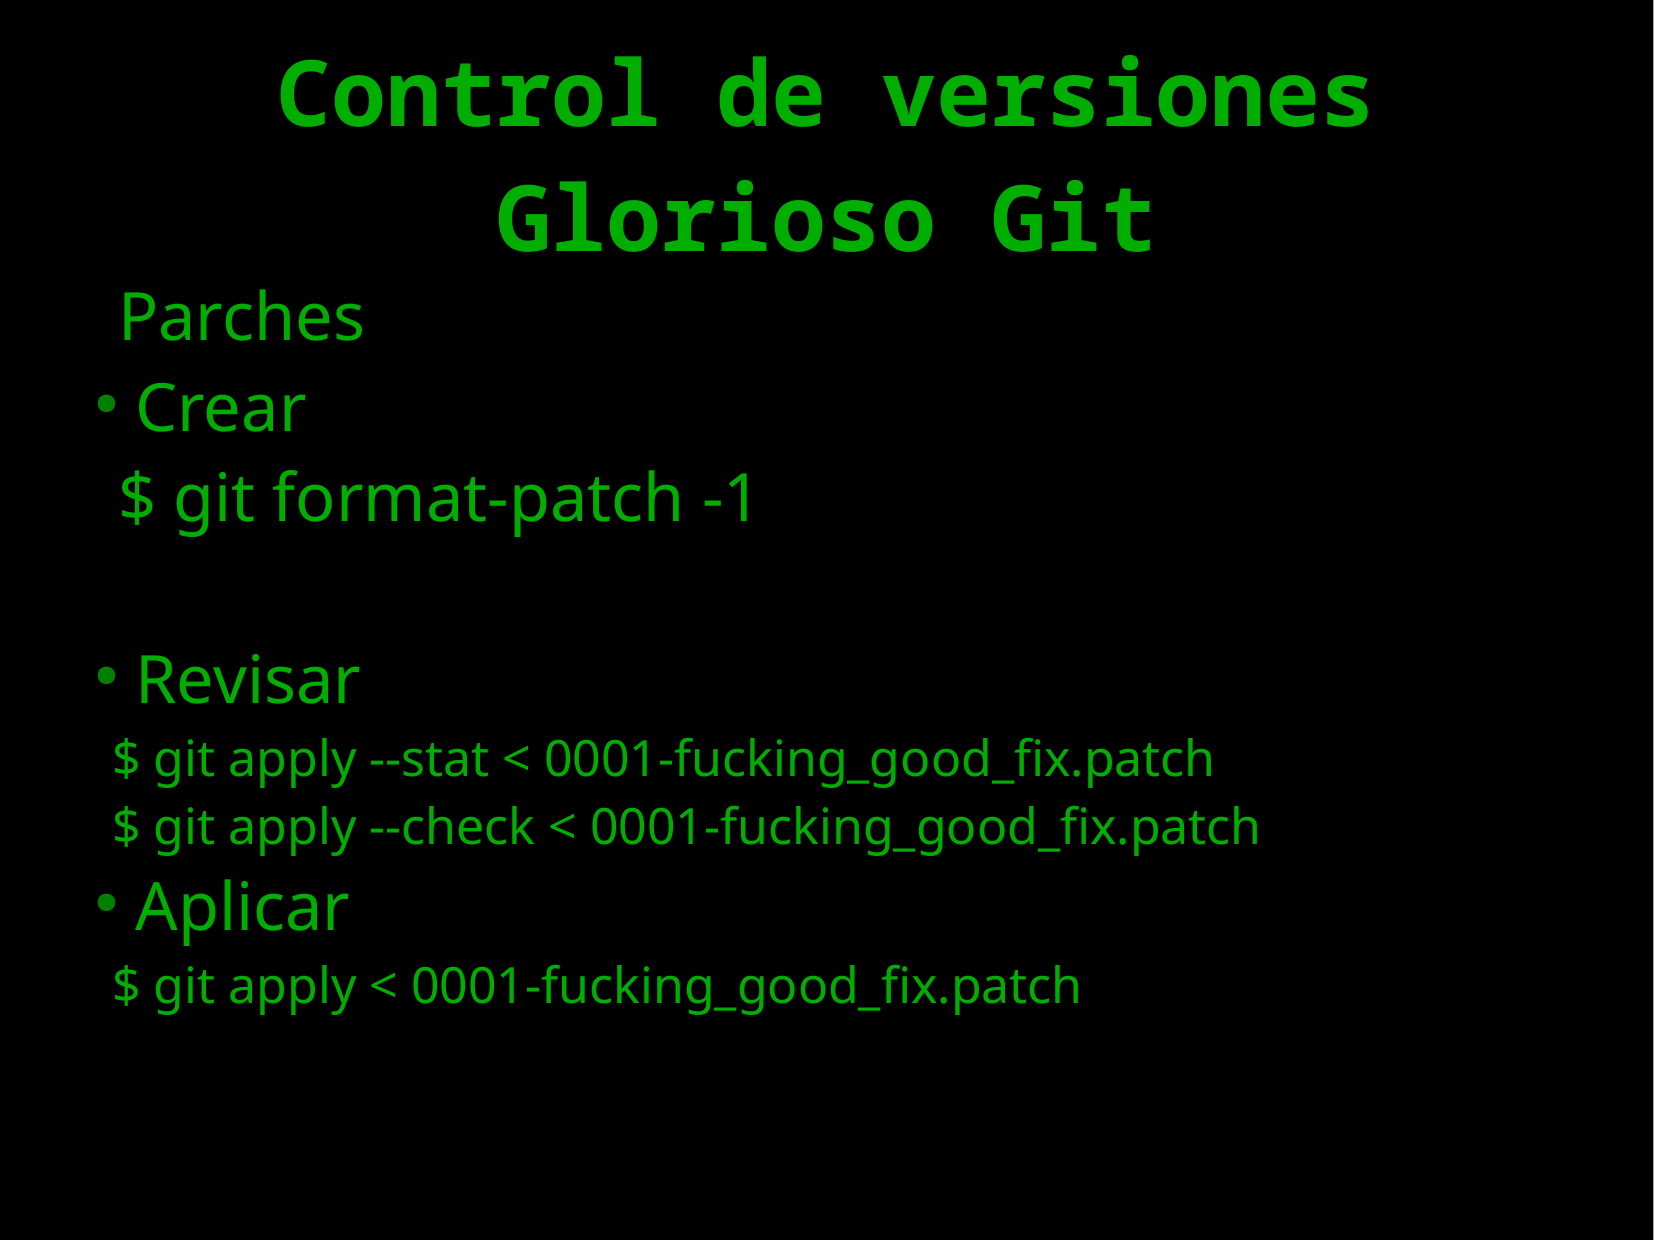

# Control de versiones Glorioso Git
Parches
 Crear
$ git format-patch -1
 Revisar
$ git apply --stat < 0001-fucking_good_fix.patch
$ git apply --check < 0001-fucking_good_fix.patch
 Aplicar
$ git apply < 0001-fucking_good_fix.patch